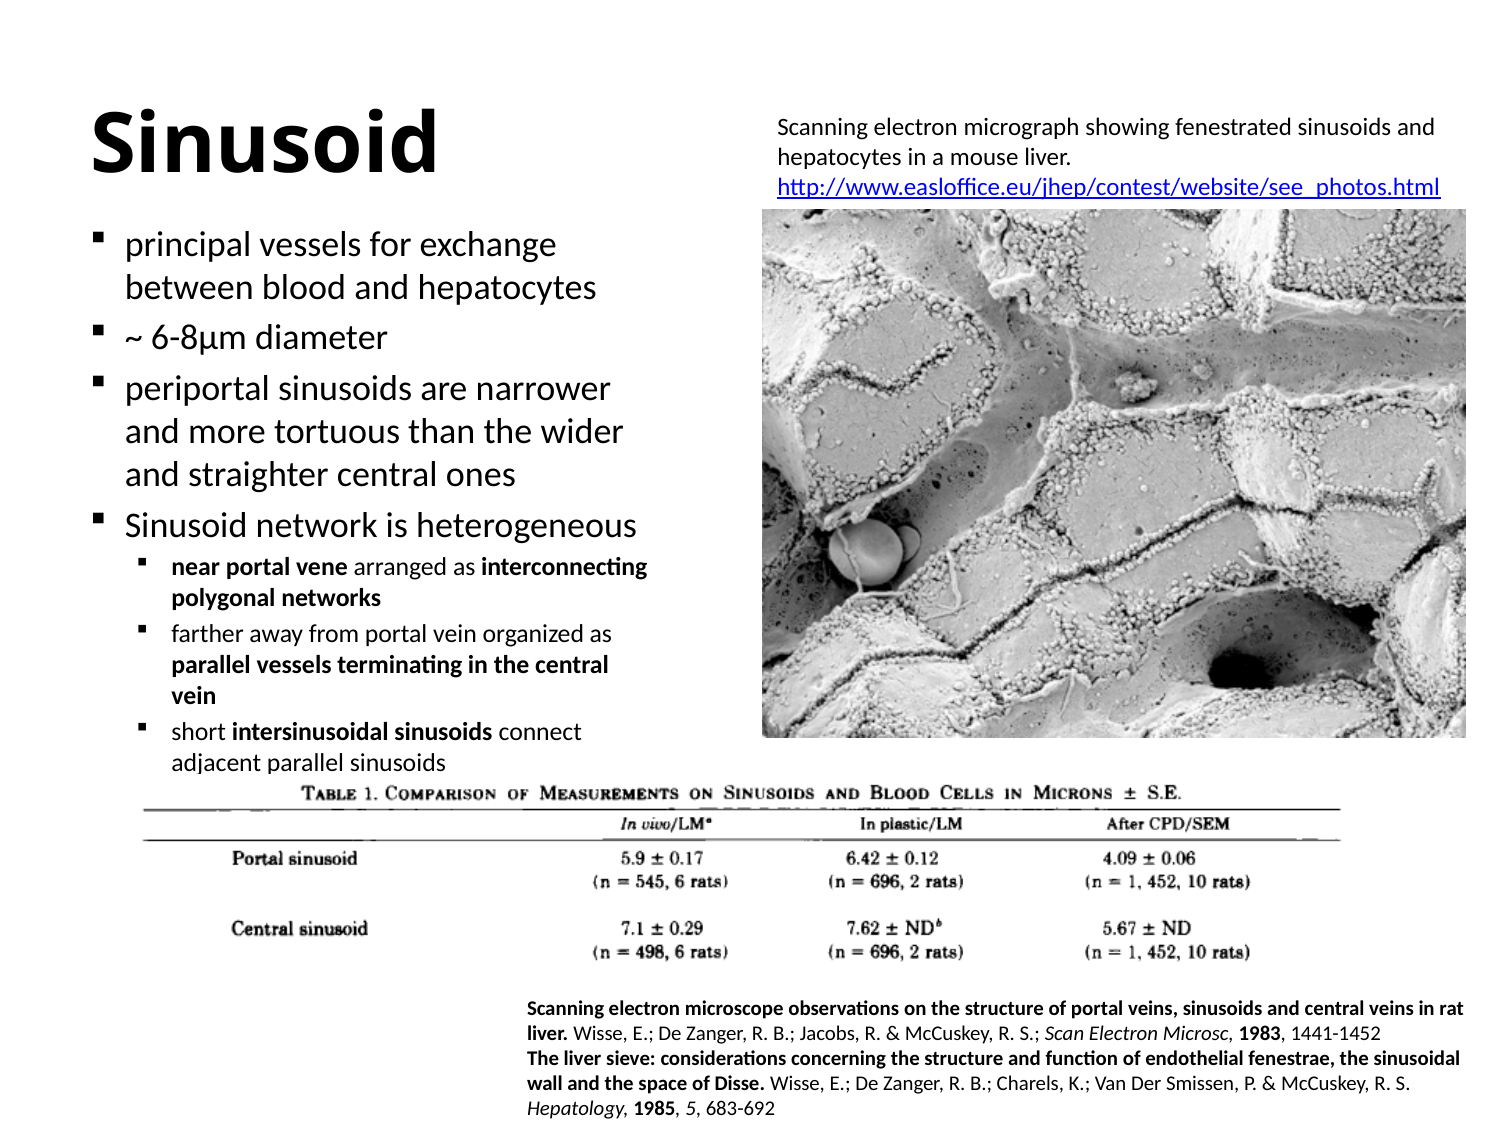

# Sinusoid
Scanning electron micrograph showing fenestrated sinusoids and hepatocytes in a mouse liver.
http://www.easloffice.eu/jhep/contest/website/see_photos.html
principal vessels for exchange between blood and hepatocytes
~ 6-8µm diameter
periportal sinusoids are narrower and more tortuous than the wider and straighter central ones
Sinusoid network is heterogeneous
near portal vene arranged as interconnecting polygonal networks
farther away from portal vein organized as parallel vessels terminating in the central vein
short intersinusoidal sinusoids connect adjacent parallel sinusoids
Scanning electron microscope observations on the structure of portal veins, sinusoids and central veins in rat liver. Wisse, E.; De Zanger, R. B.; Jacobs, R. & McCuskey, R. S.; Scan Electron Microsc, 1983, 1441-1452
The liver sieve: considerations concerning the structure and function of endothelial fenestrae, the sinusoidal wall and the space of Disse. Wisse, E.; De Zanger, R. B.; Charels, K.; Van Der Smissen, P. & McCuskey, R. S. Hepatology, 1985, 5, 683-692